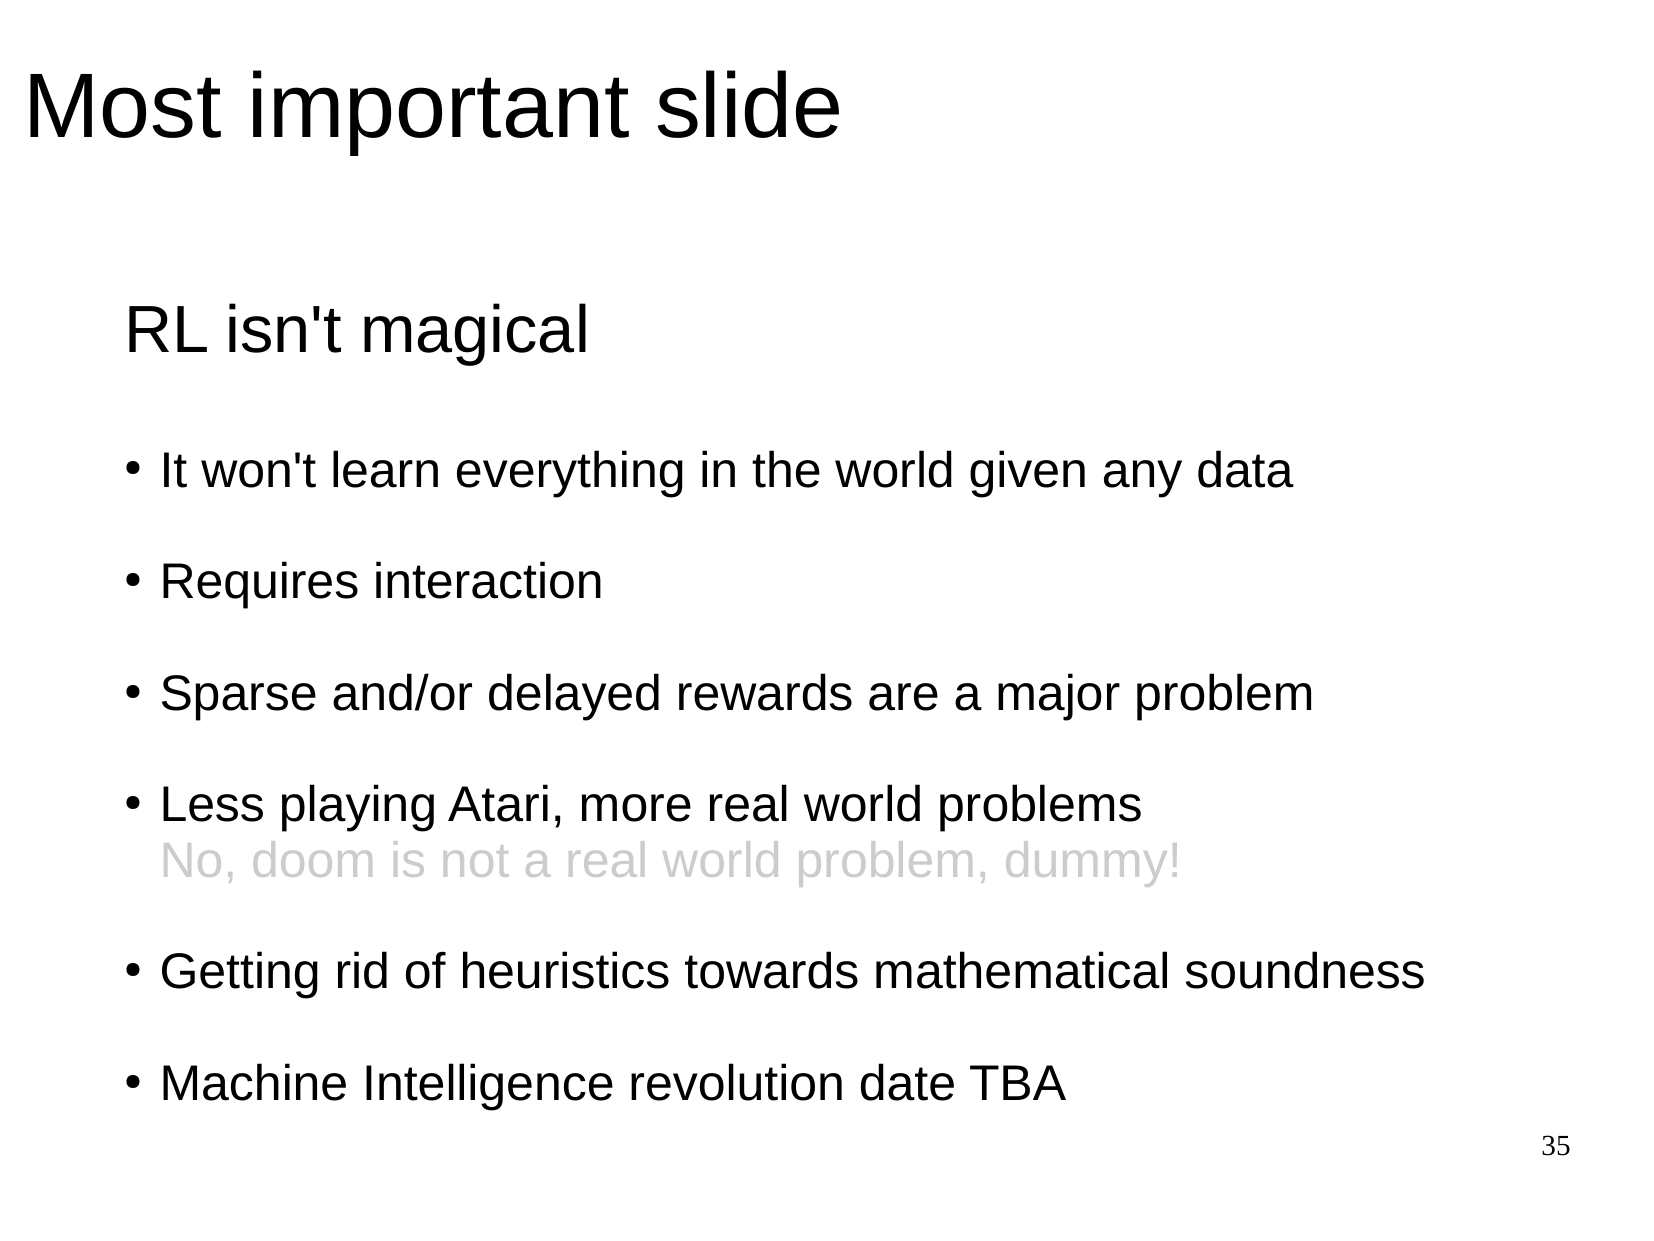

# Most important slide
RL isn't magical
It won't learn everything in the world given any data
Requires interaction
Sparse and/or delayed rewards are a major problem
Less playing Atari, more real world problems
No, doom is not a real world problem, dummy!
Getting rid of heuristics towards mathematical soundness
Machine Intelligence revolution date TBA
35